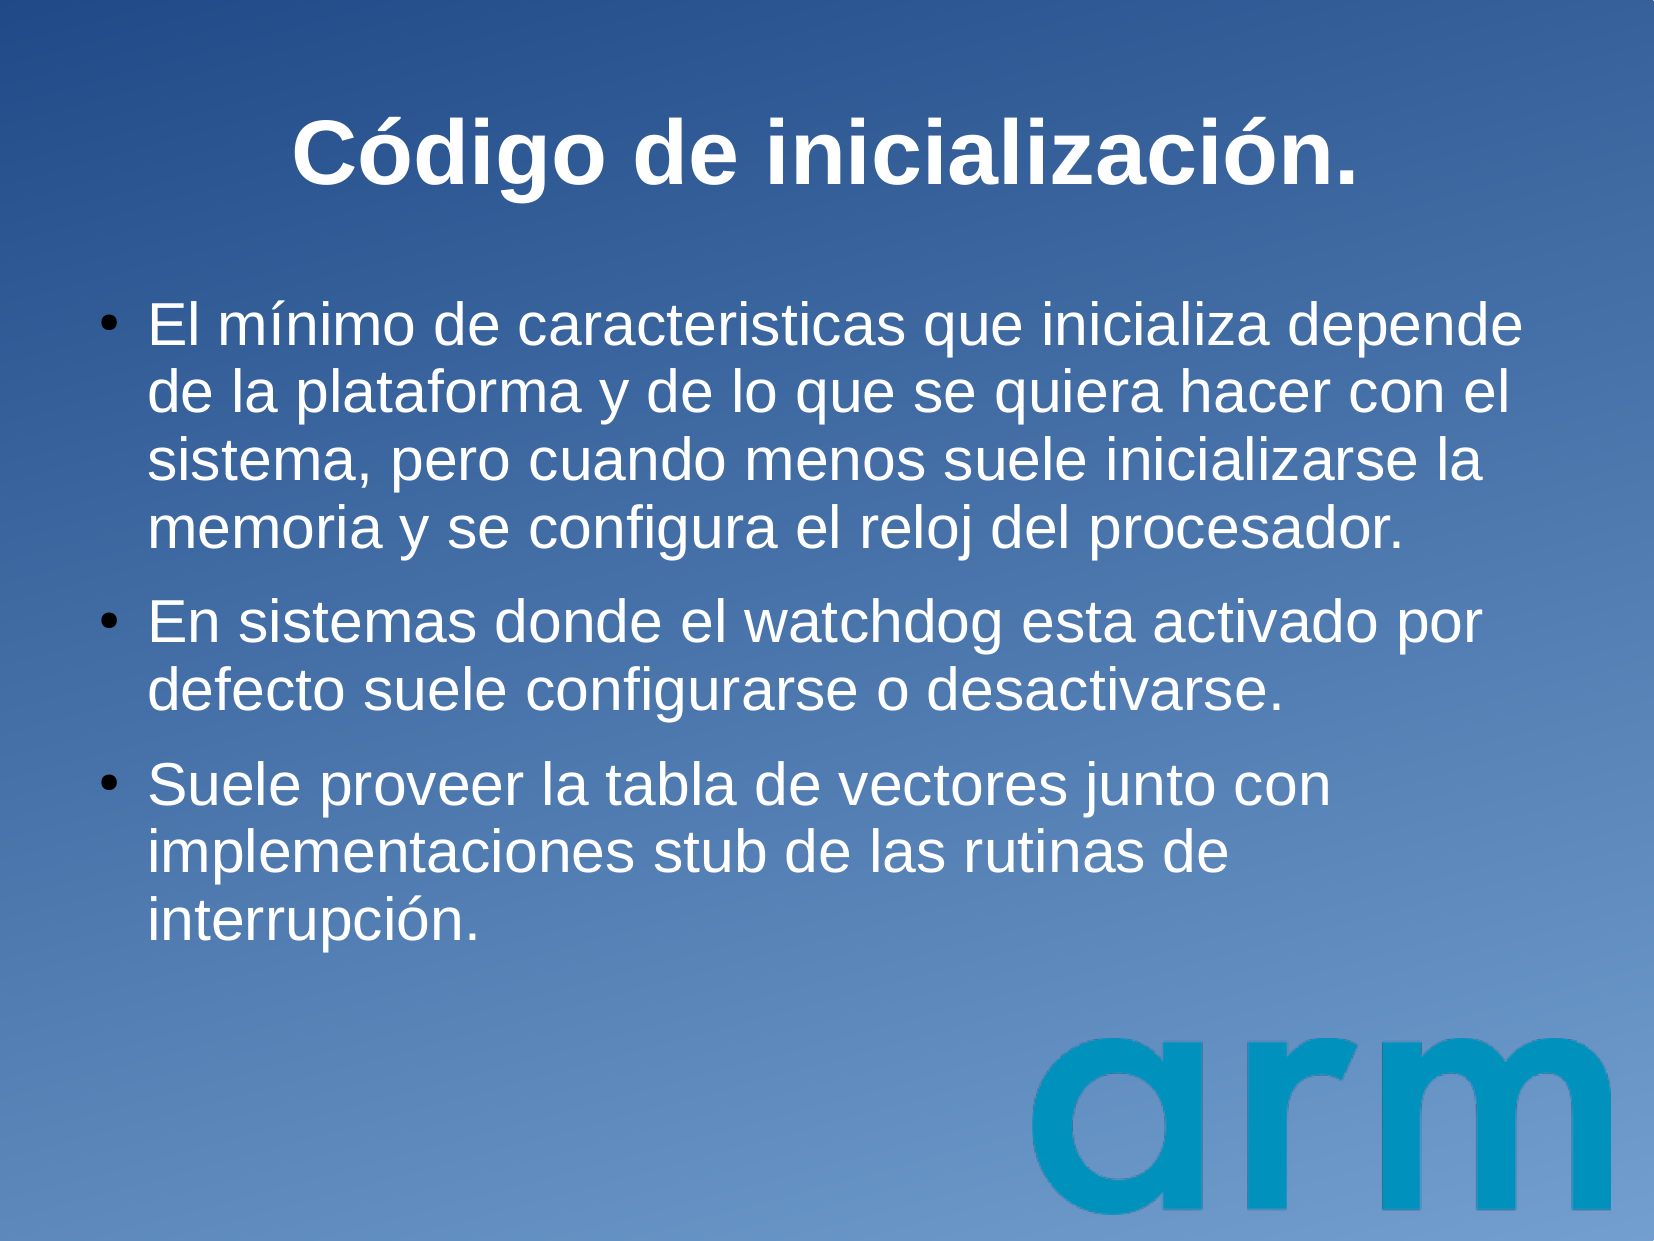

# Código de inicialización.
El mínimo de caracteristicas que inicializa depende de la plataforma y de lo que se quiera hacer con el sistema, pero cuando menos suele inicializarse la memoria y se configura el reloj del procesador.
En sistemas donde el watchdog esta activado por defecto suele configurarse o desactivarse.
Suele proveer la tabla de vectores junto con implementaciones stub de las rutinas de interrupción.